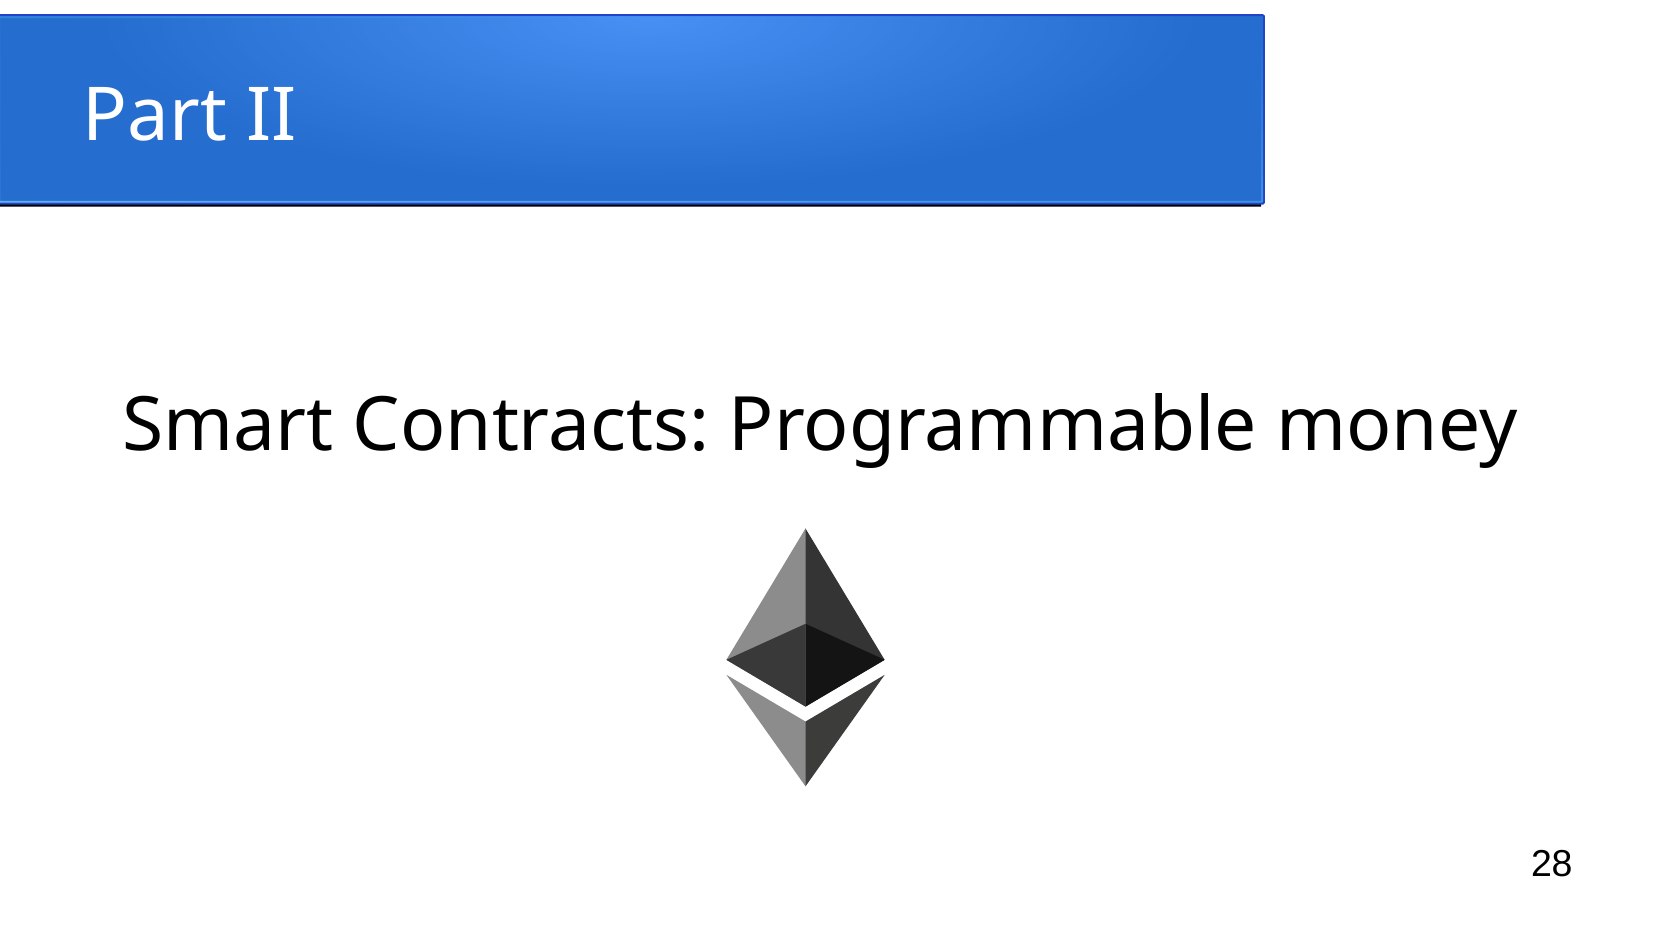

# Part II
Smart Contracts: Programmable money